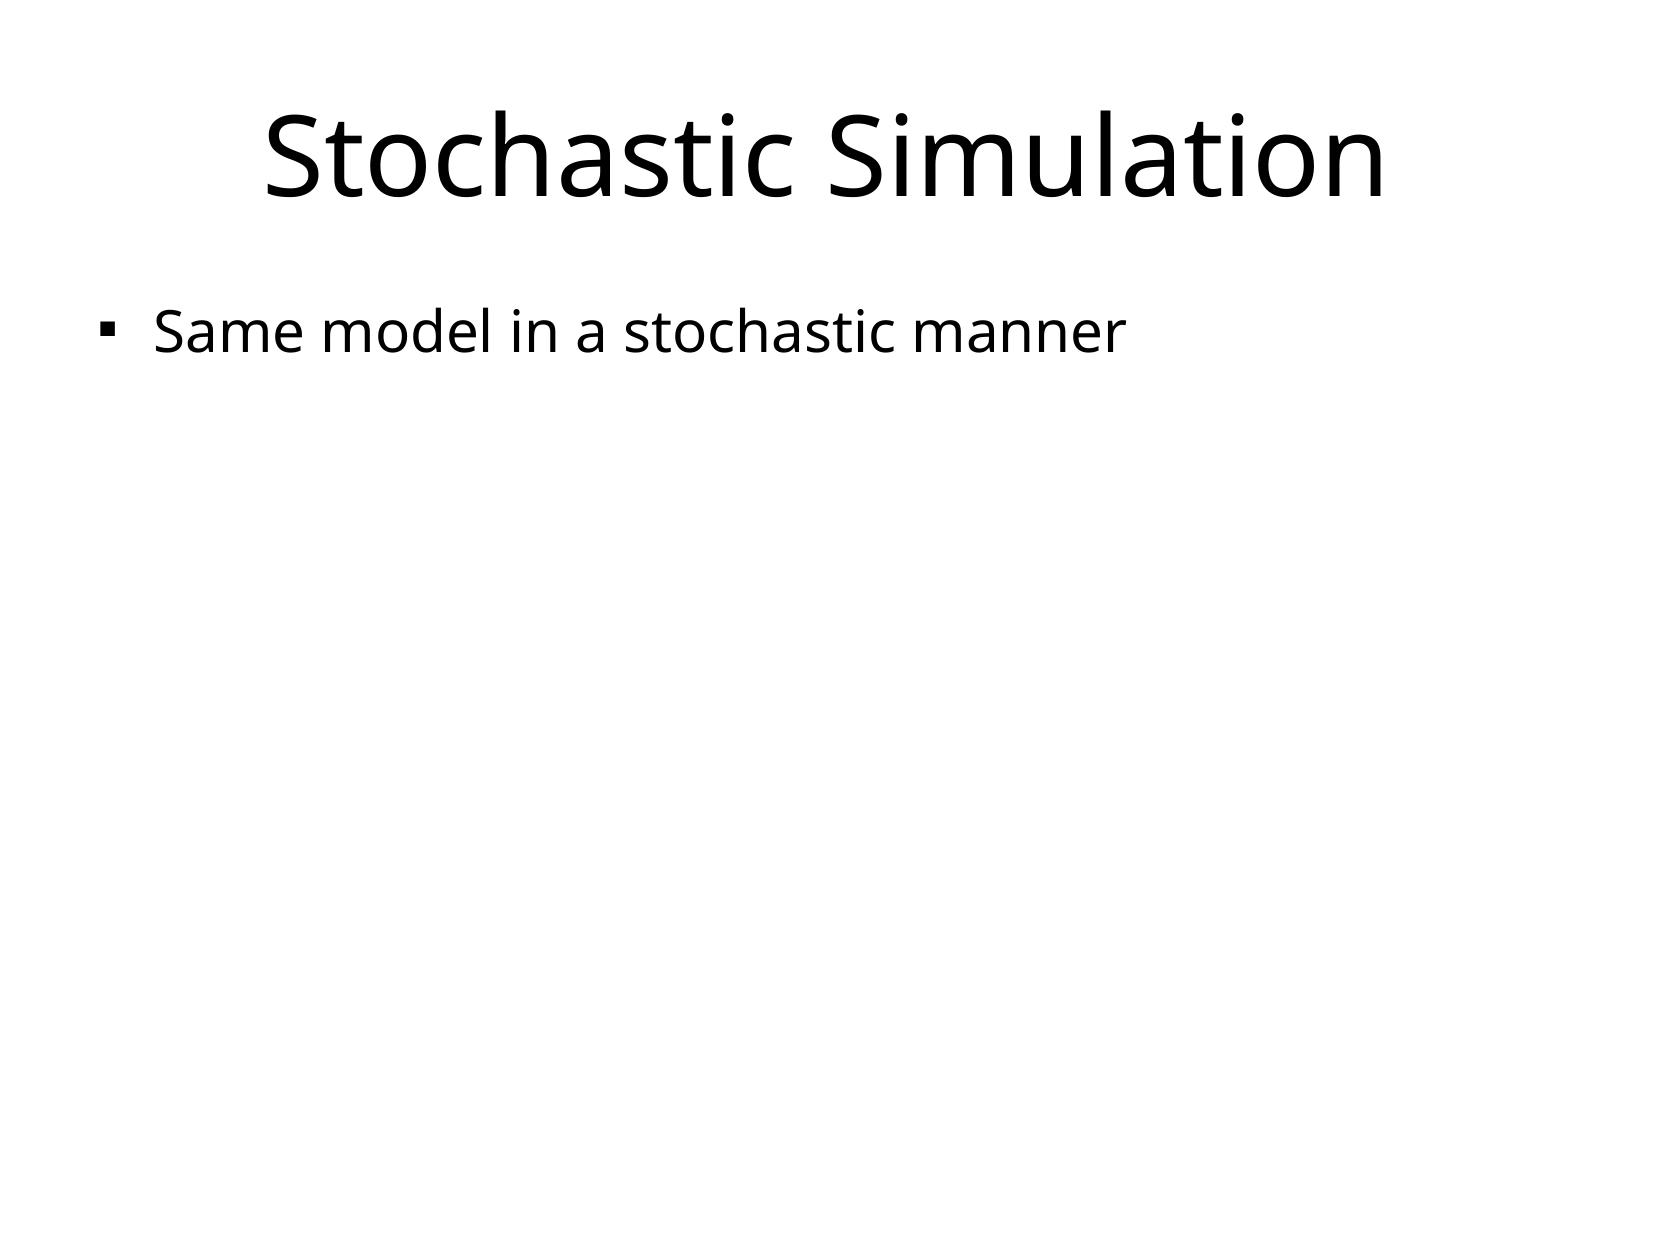

# Stochastic Simulation
Same model in a stochastic manner